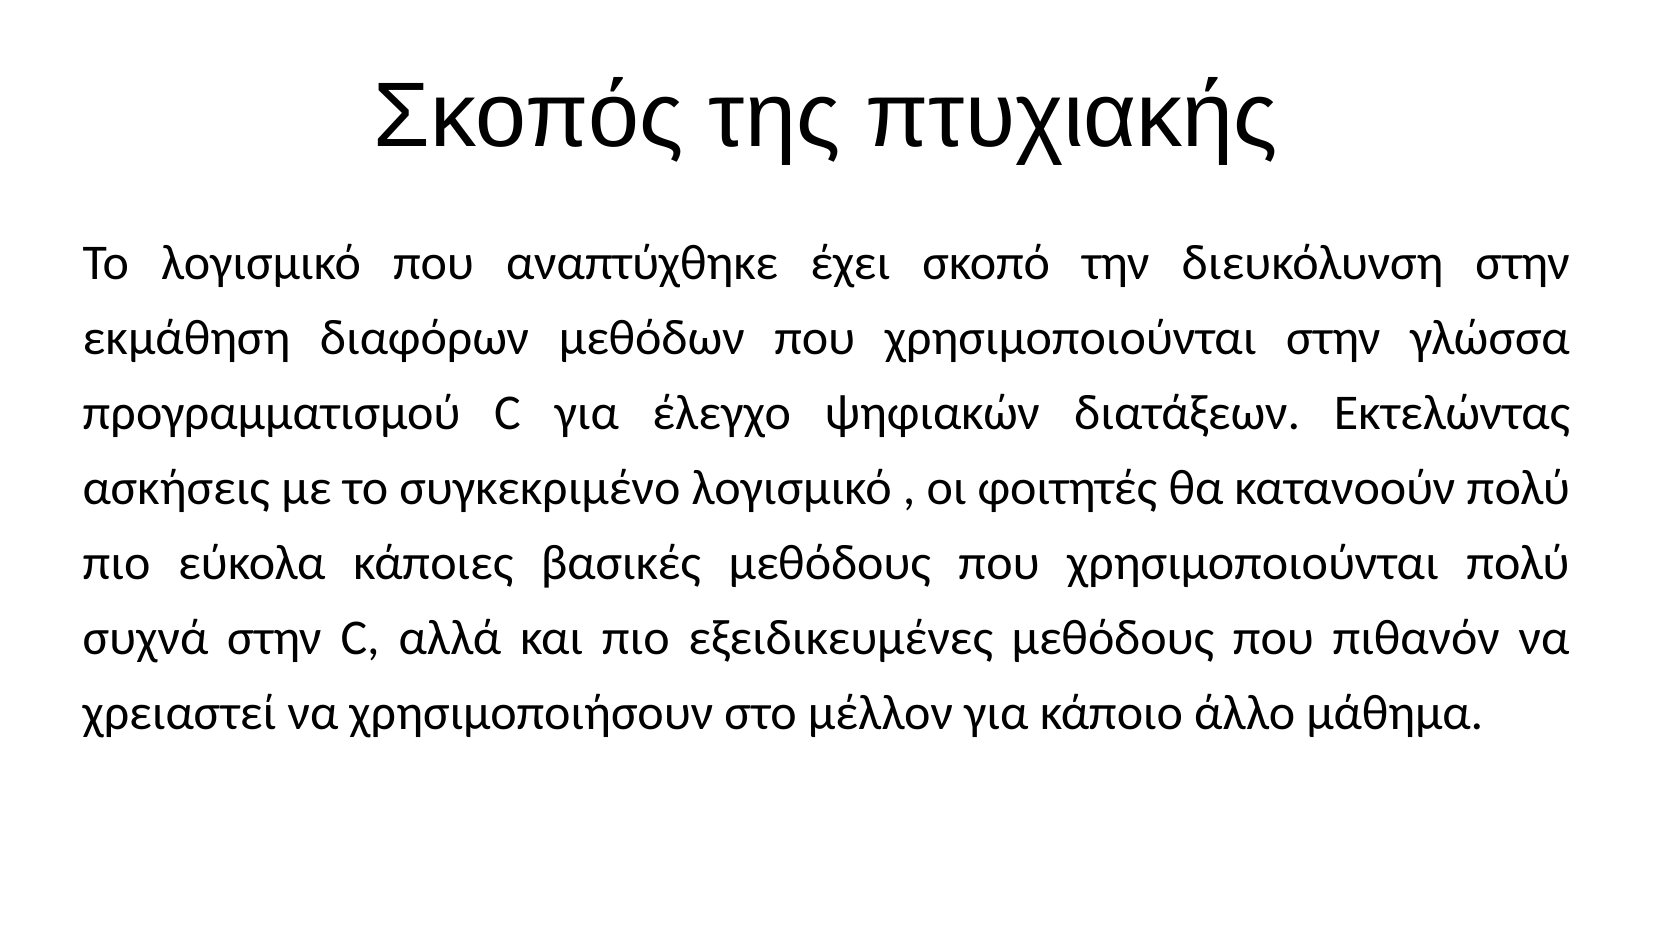

# Σκοπός της πτυχιακής
Το λογισμικό που αναπτύχθηκε έχει σκοπό την διευκόλυνση στην εκμάθηση διαφόρων μεθόδων που χρησιμοποιούνται στην γλώσσα προγραμματισμού C για έλεγχο ψηφιακών διατάξεων. Εκτελώντας ασκήσεις με το συγκεκριμένο λογισμικό , οι φοιτητές θα κατανοούν πολύ πιο εύκολα κάποιες βασικές μεθόδους που χρησιμοποιούνται πολύ συχνά στην C, αλλά και πιο εξειδικευμένες μεθόδους που πιθανόν να χρειαστεί να χρησιμοποιήσουν στο μέλλον για κάποιο άλλο μάθημα.